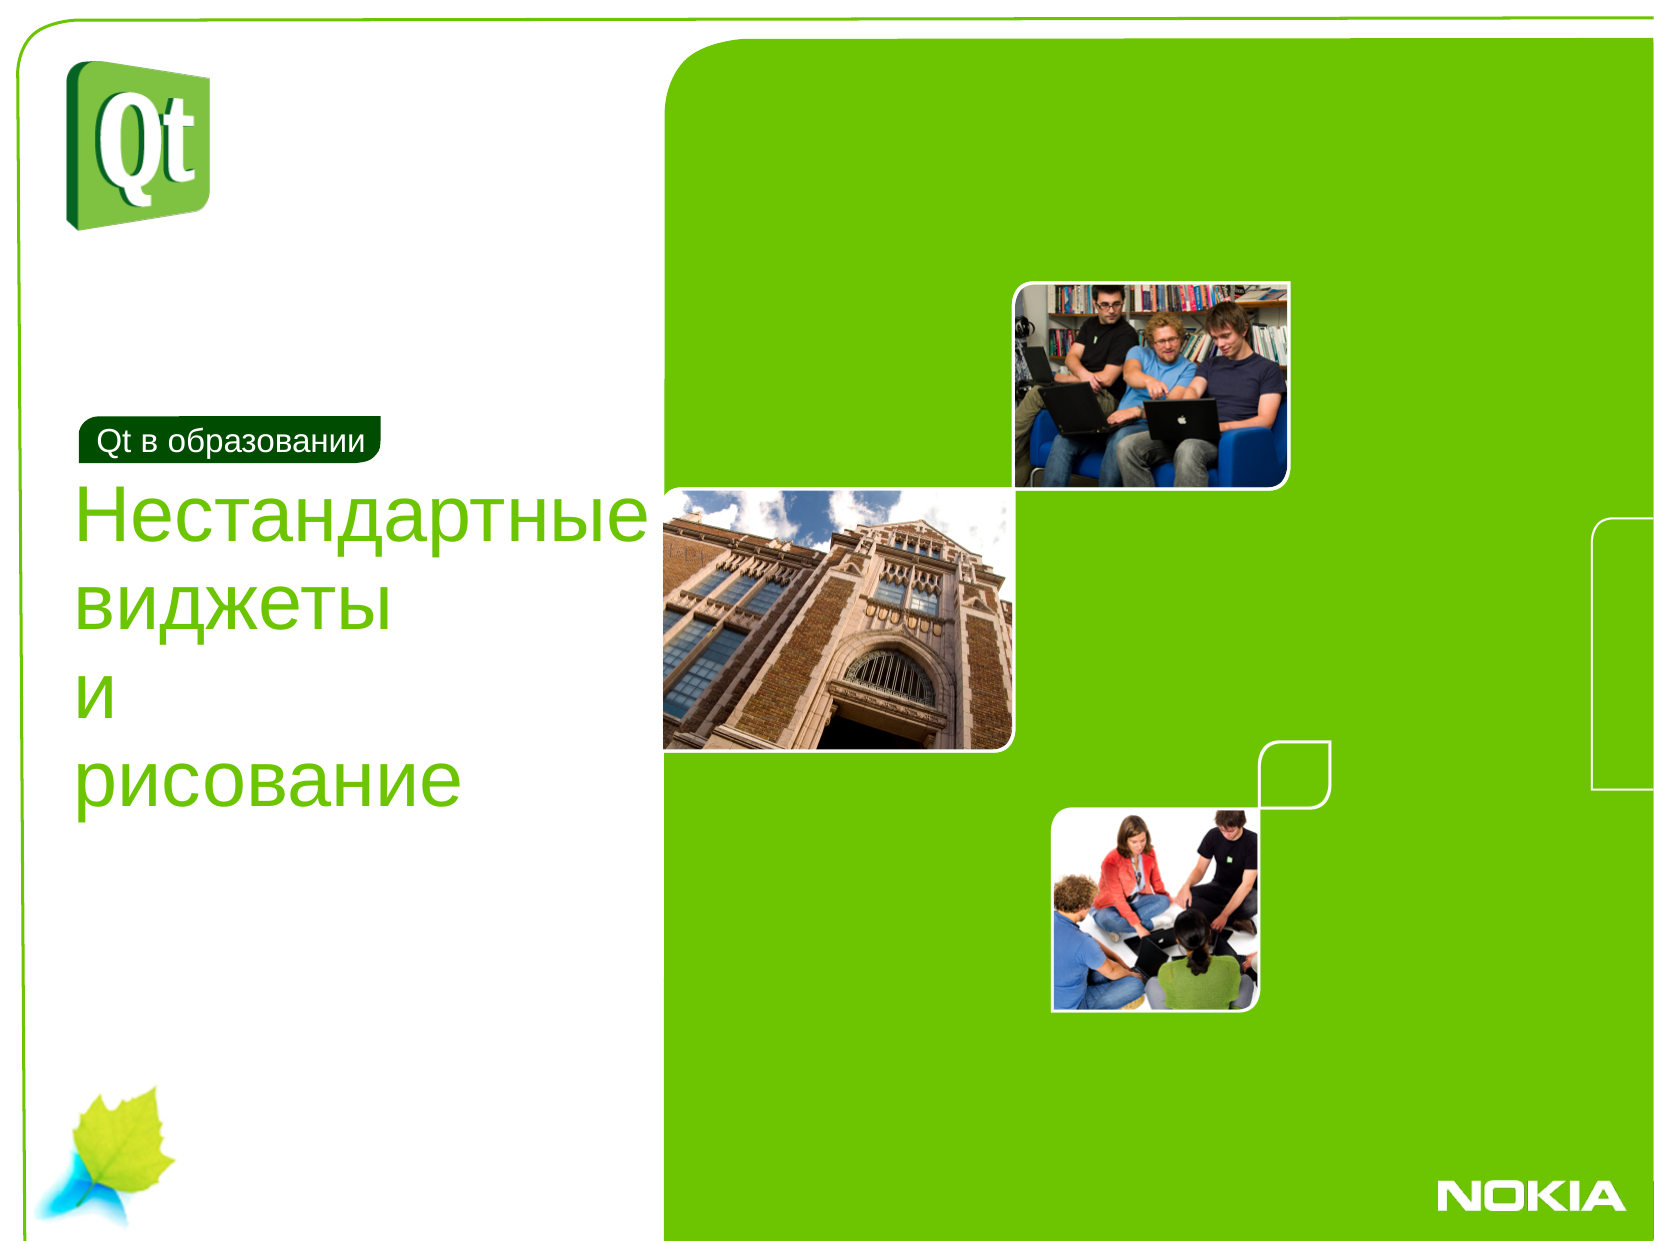

.
Qt в образовании
Нестандартные
виджеты
и
рисование